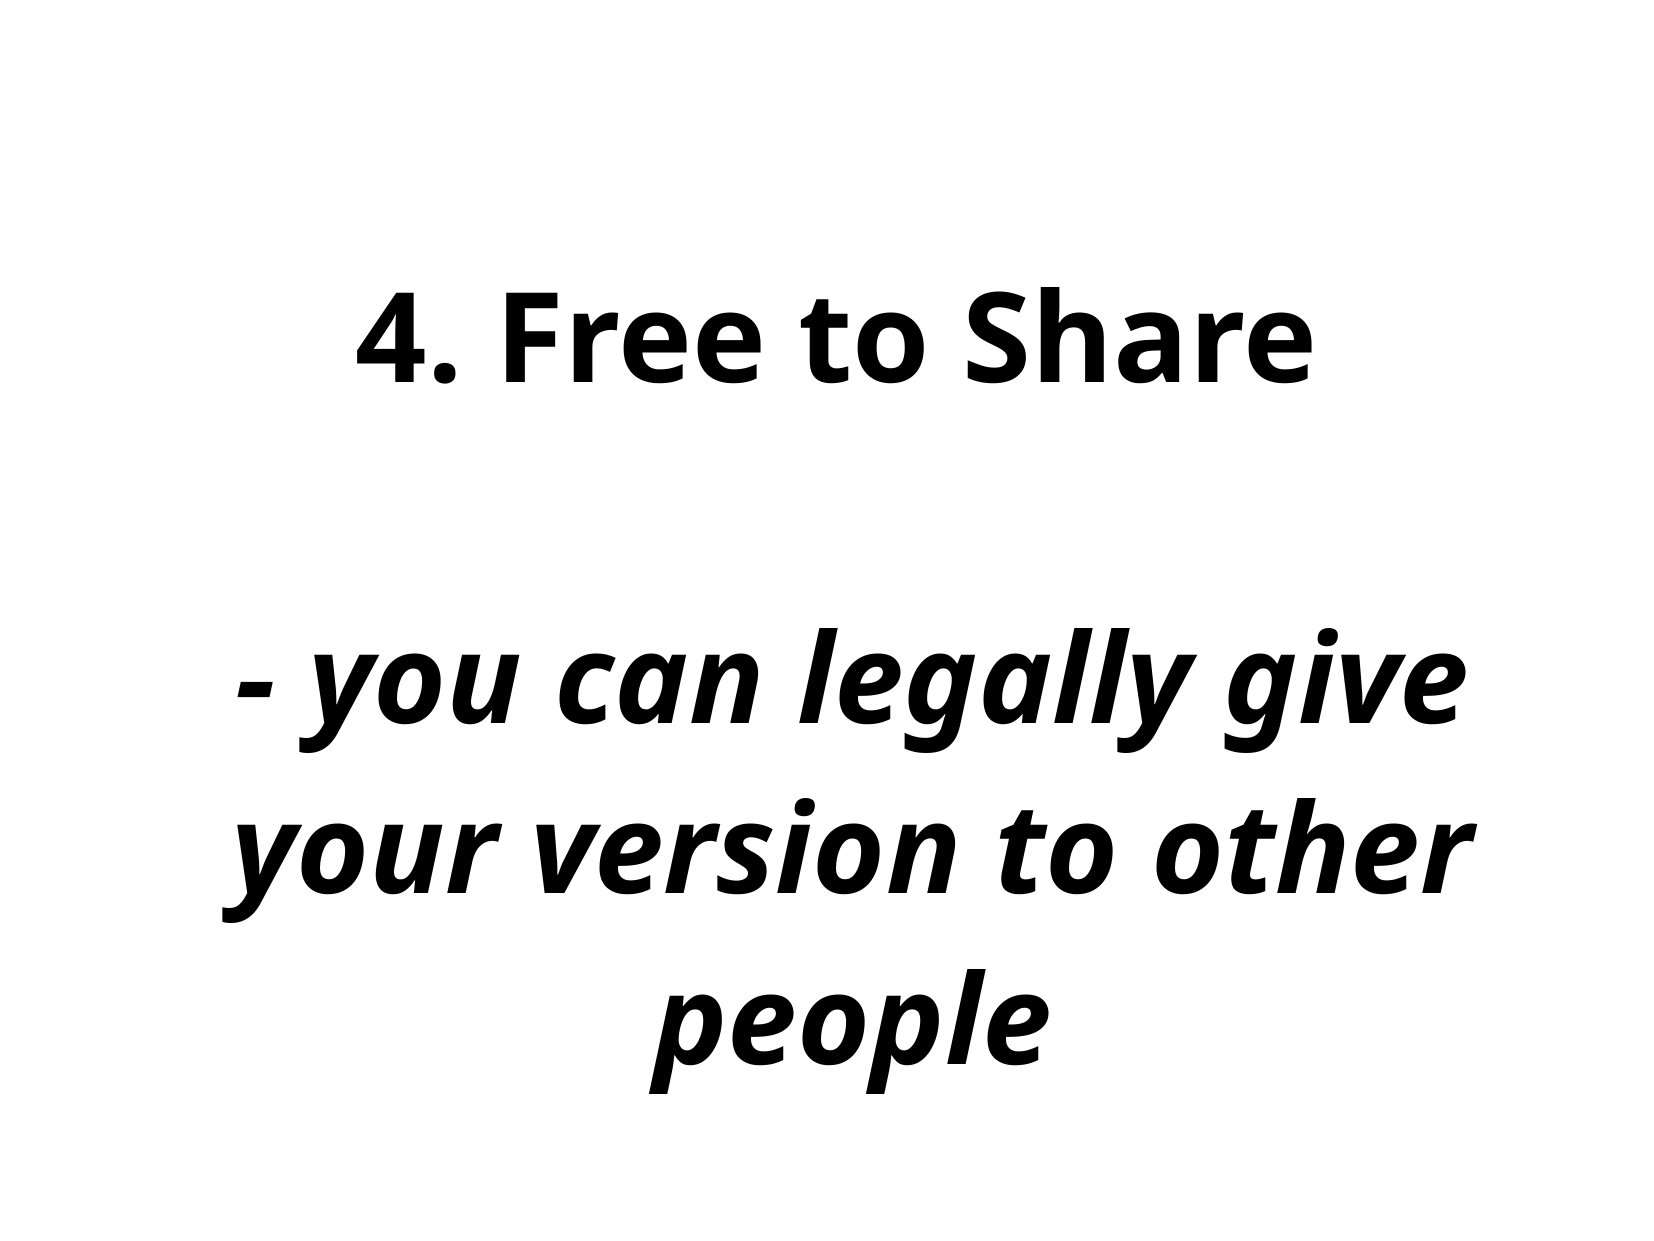

4. Free to Share
- you can legally give your version to other people